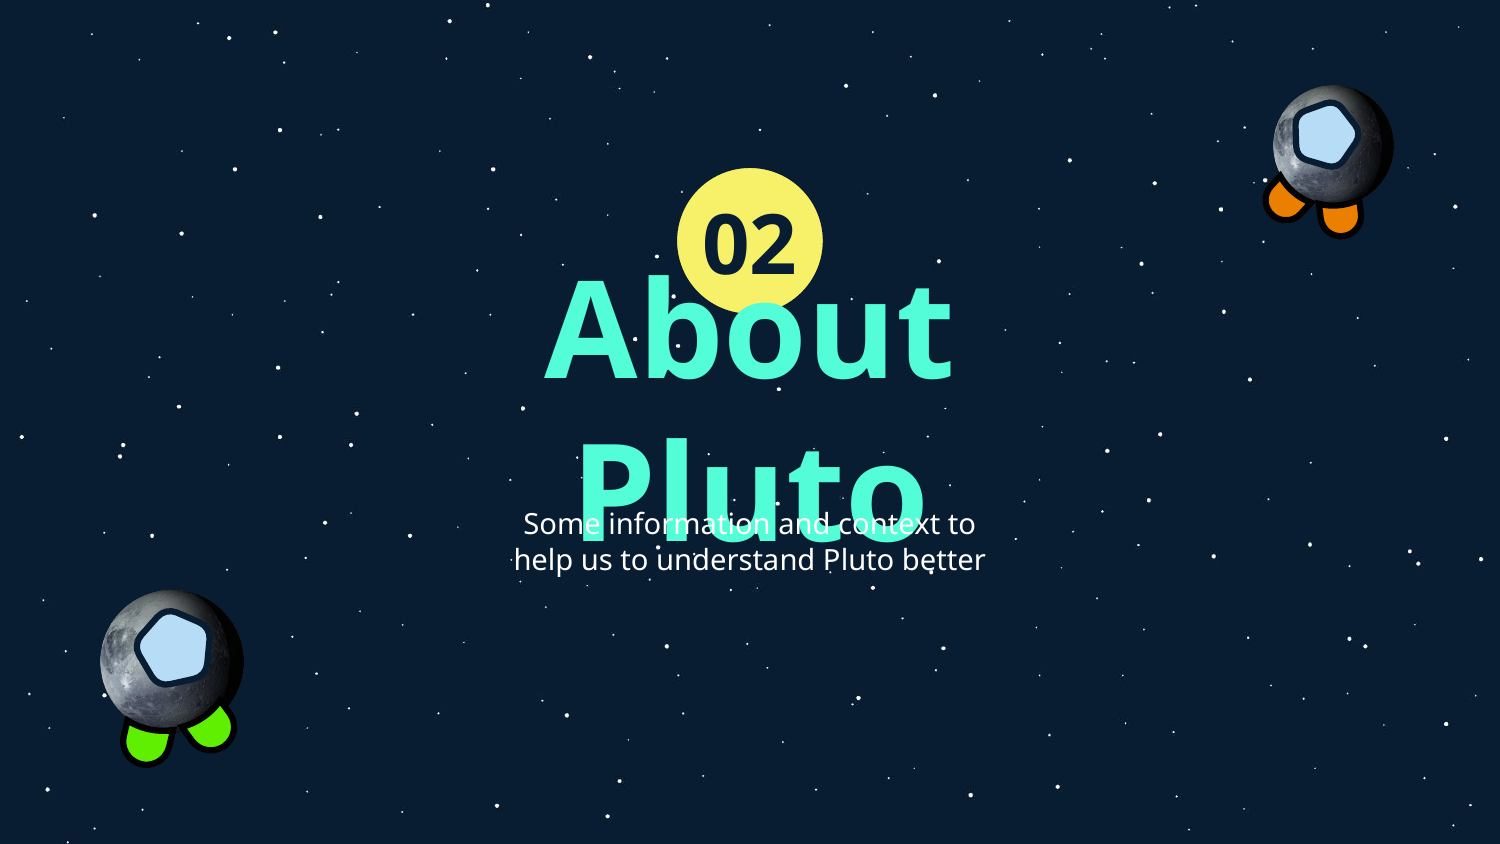

02
# About Pluto
Some information and context to help us to understand Pluto better